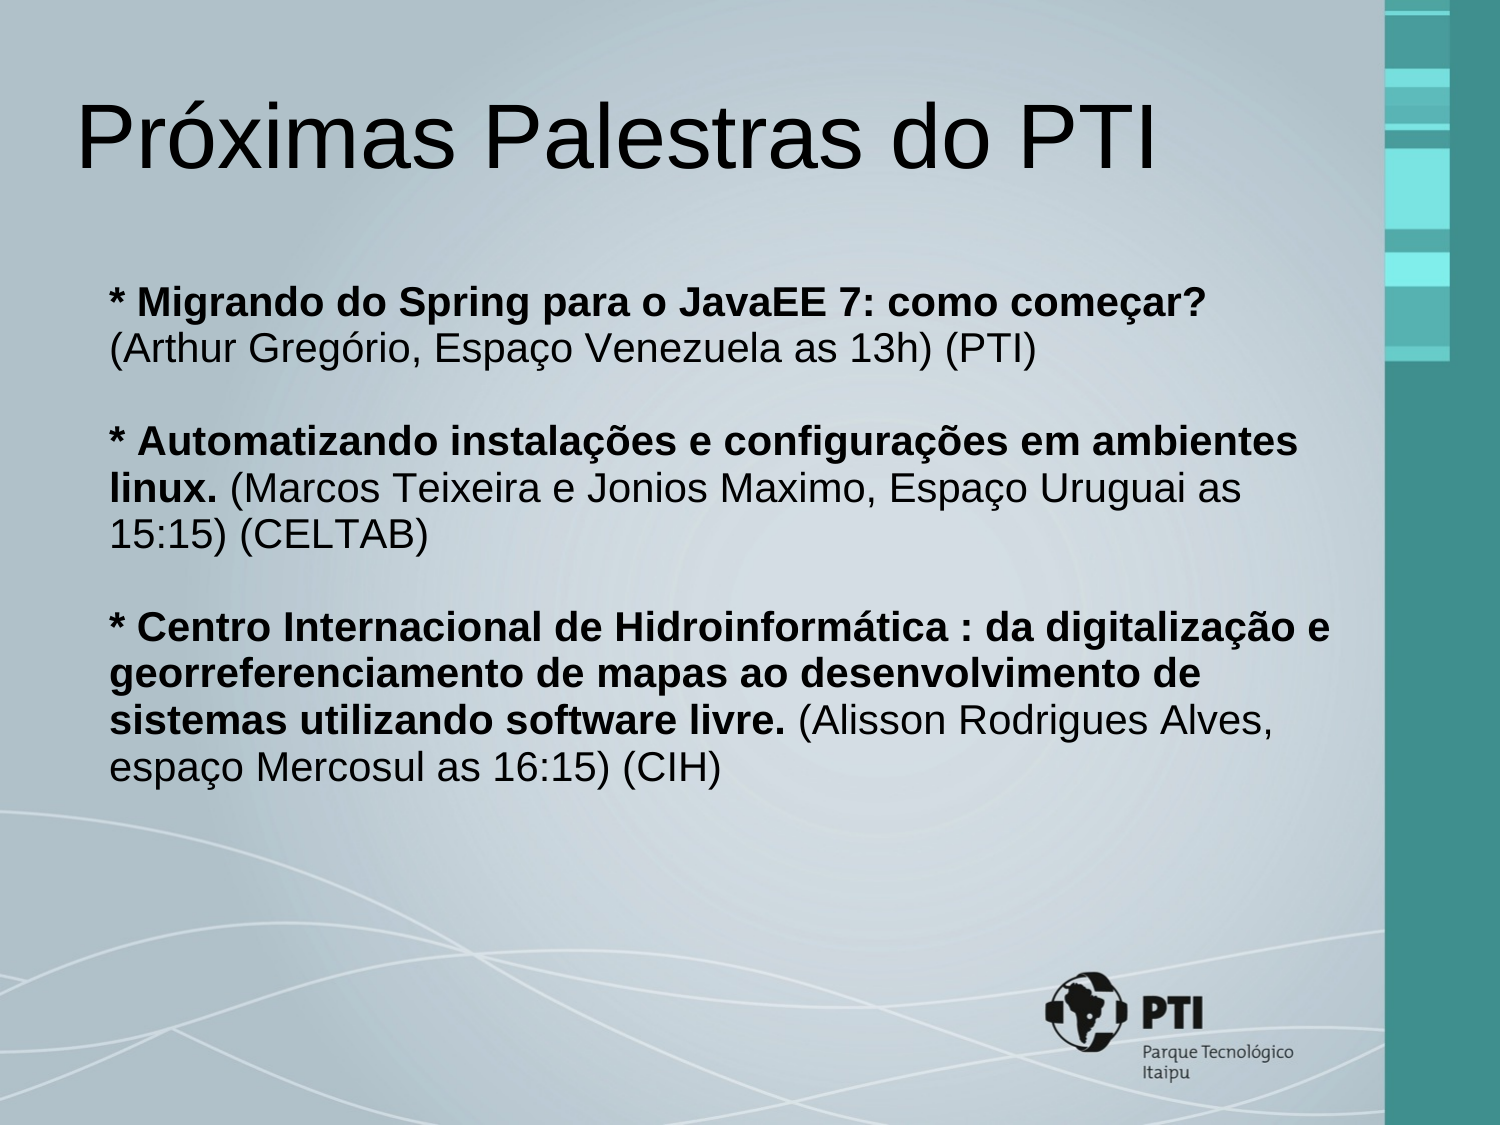

# Próximas Palestras do PTI
* Migrando do Spring para o JavaEE 7: como começar? (Arthur Gregório, Espaço Venezuela as 13h) (PTI)
* Automatizando instalações e configurações em ambientes linux. (Marcos Teixeira e Jonios Maximo, Espaço Uruguai as 15:15) (CELTAB)
* Centro Internacional de Hidroinformática : da digitalização e georreferenciamento de mapas ao desenvolvimento de sistemas utilizando software livre. (Alisson Rodrigues Alves, espaço Mercosul as 16:15) (CIH)